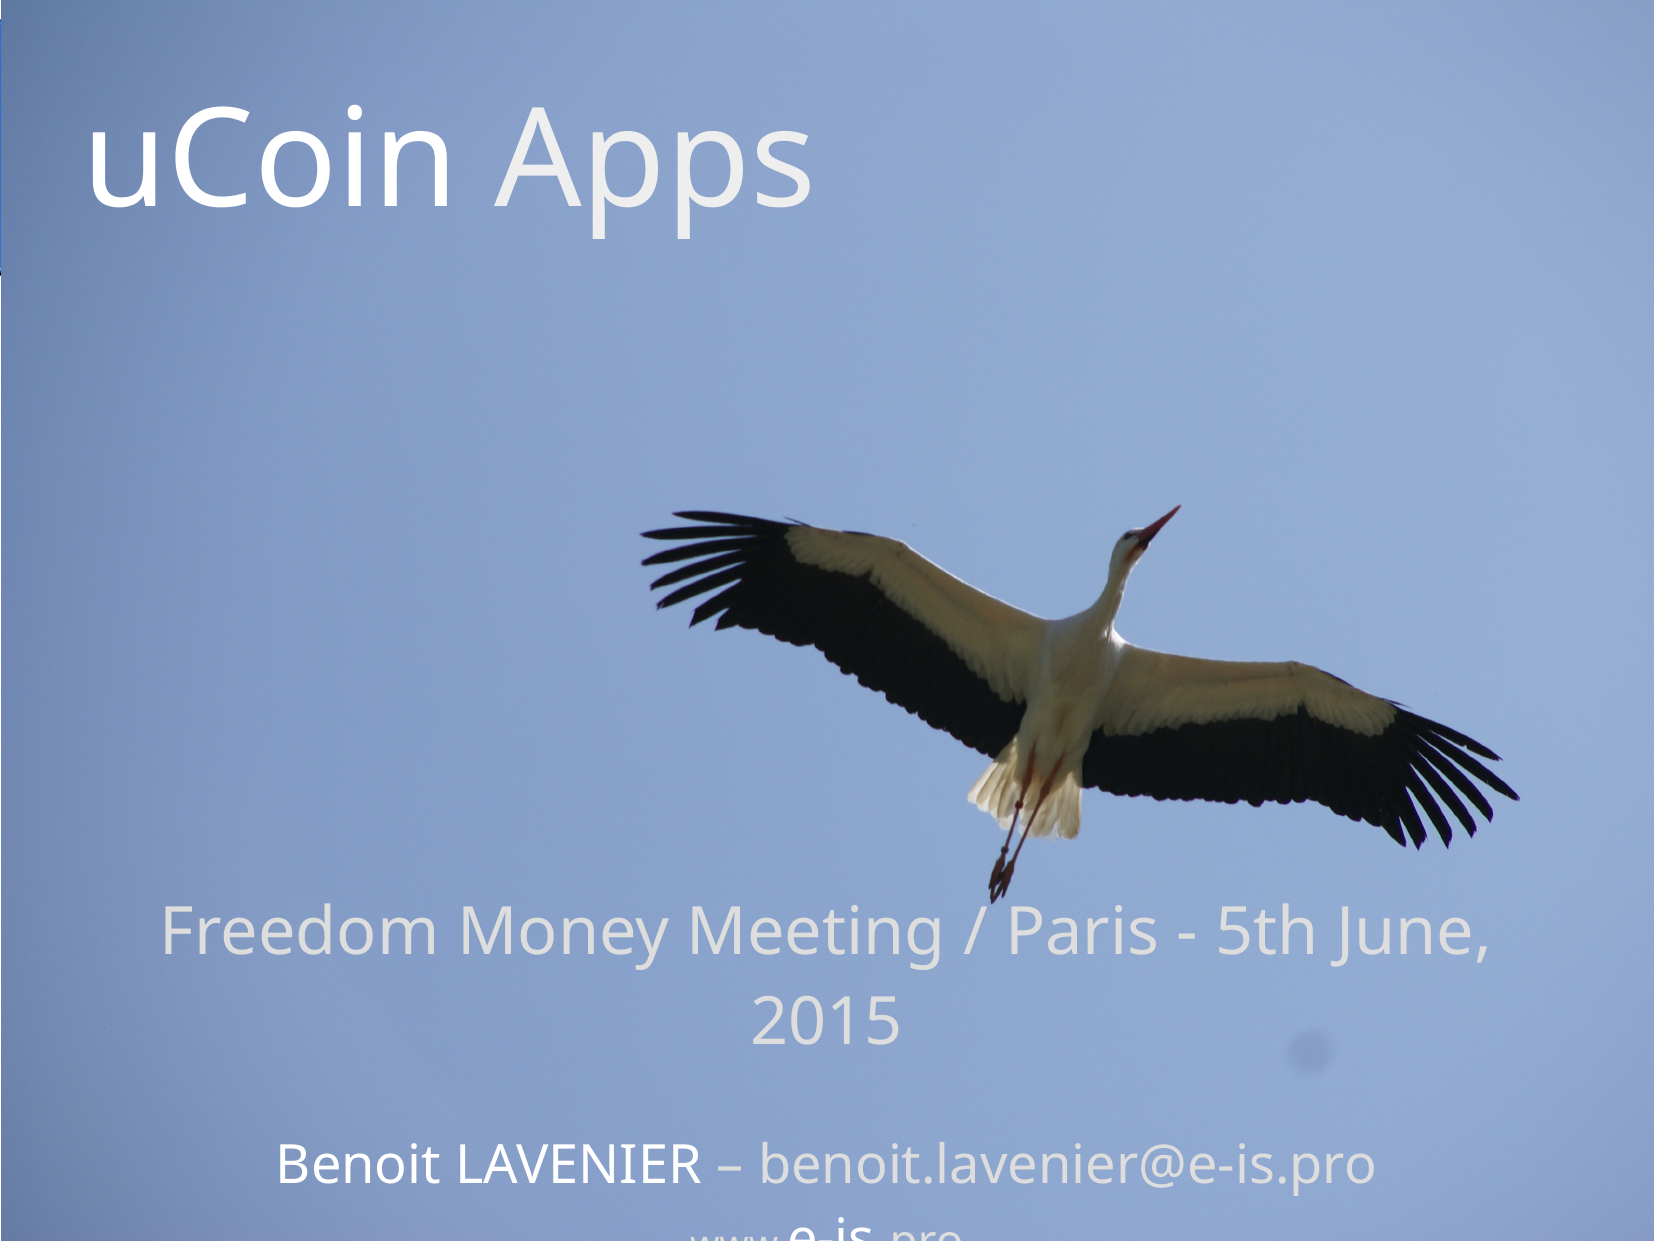

# uCoin Apps
Freedom Money Meeting / Paris - 5th June, 2015
Benoit LAVENIER – benoit.lavenier@e-is.pro
www.e-is.pro